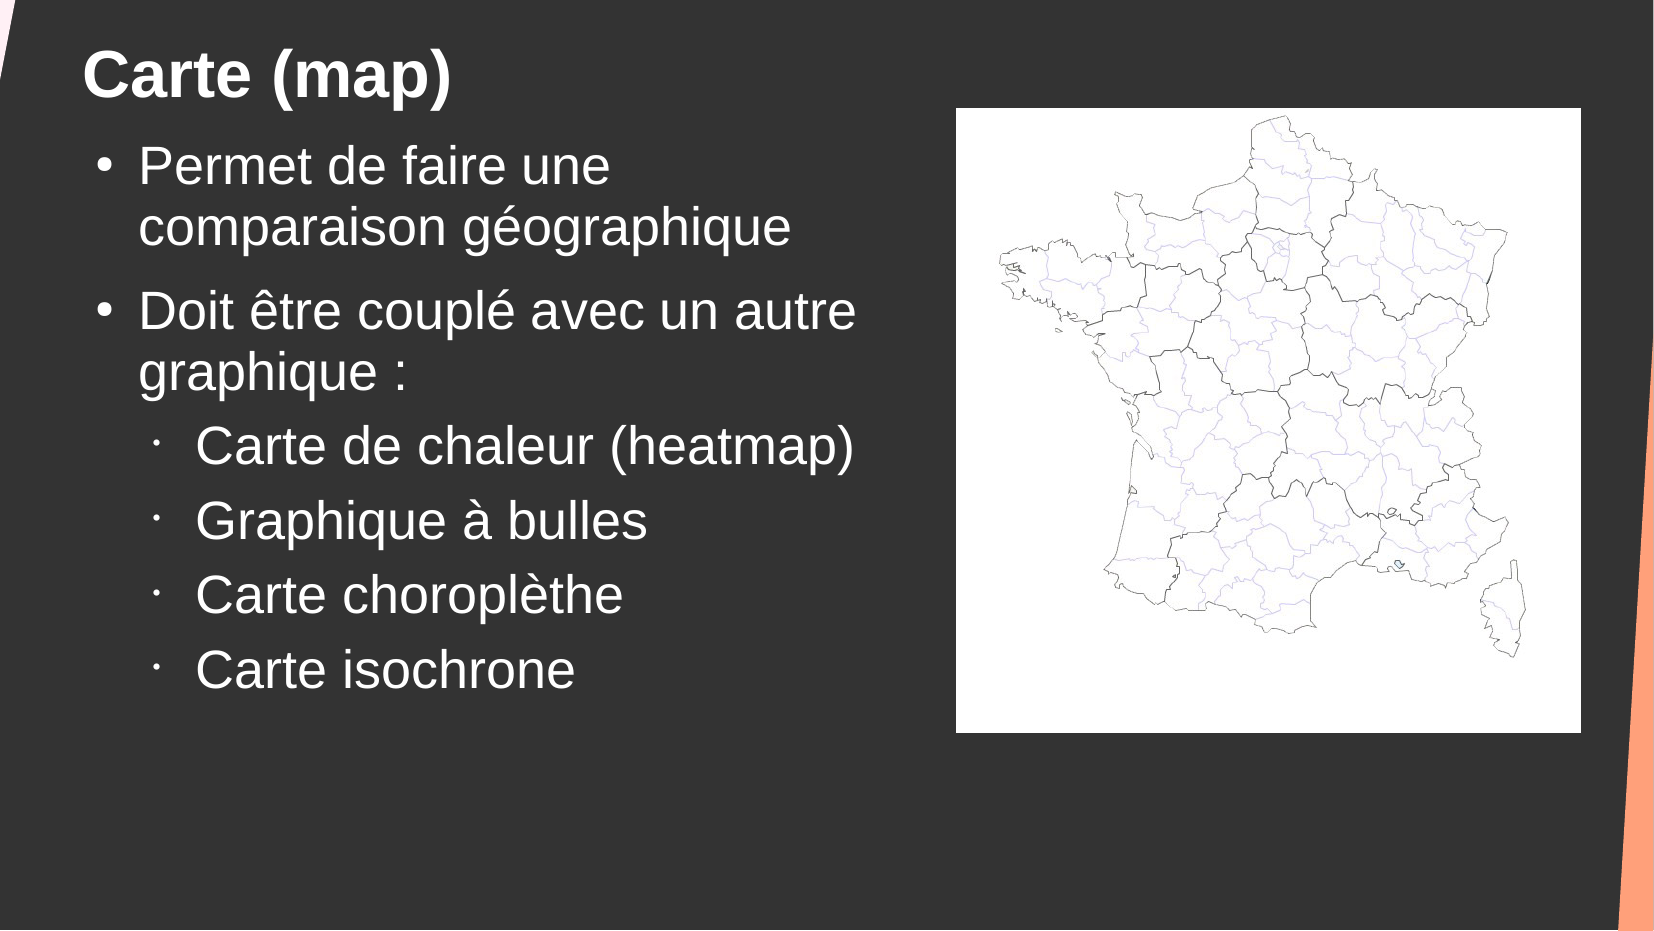

# Carte (map)
Permet de faire une comparaison géographique
Doit être couplé avec un autre graphique :
Carte de chaleur (heatmap)
Graphique à bulles
Carte choroplèthe
Carte isochrone